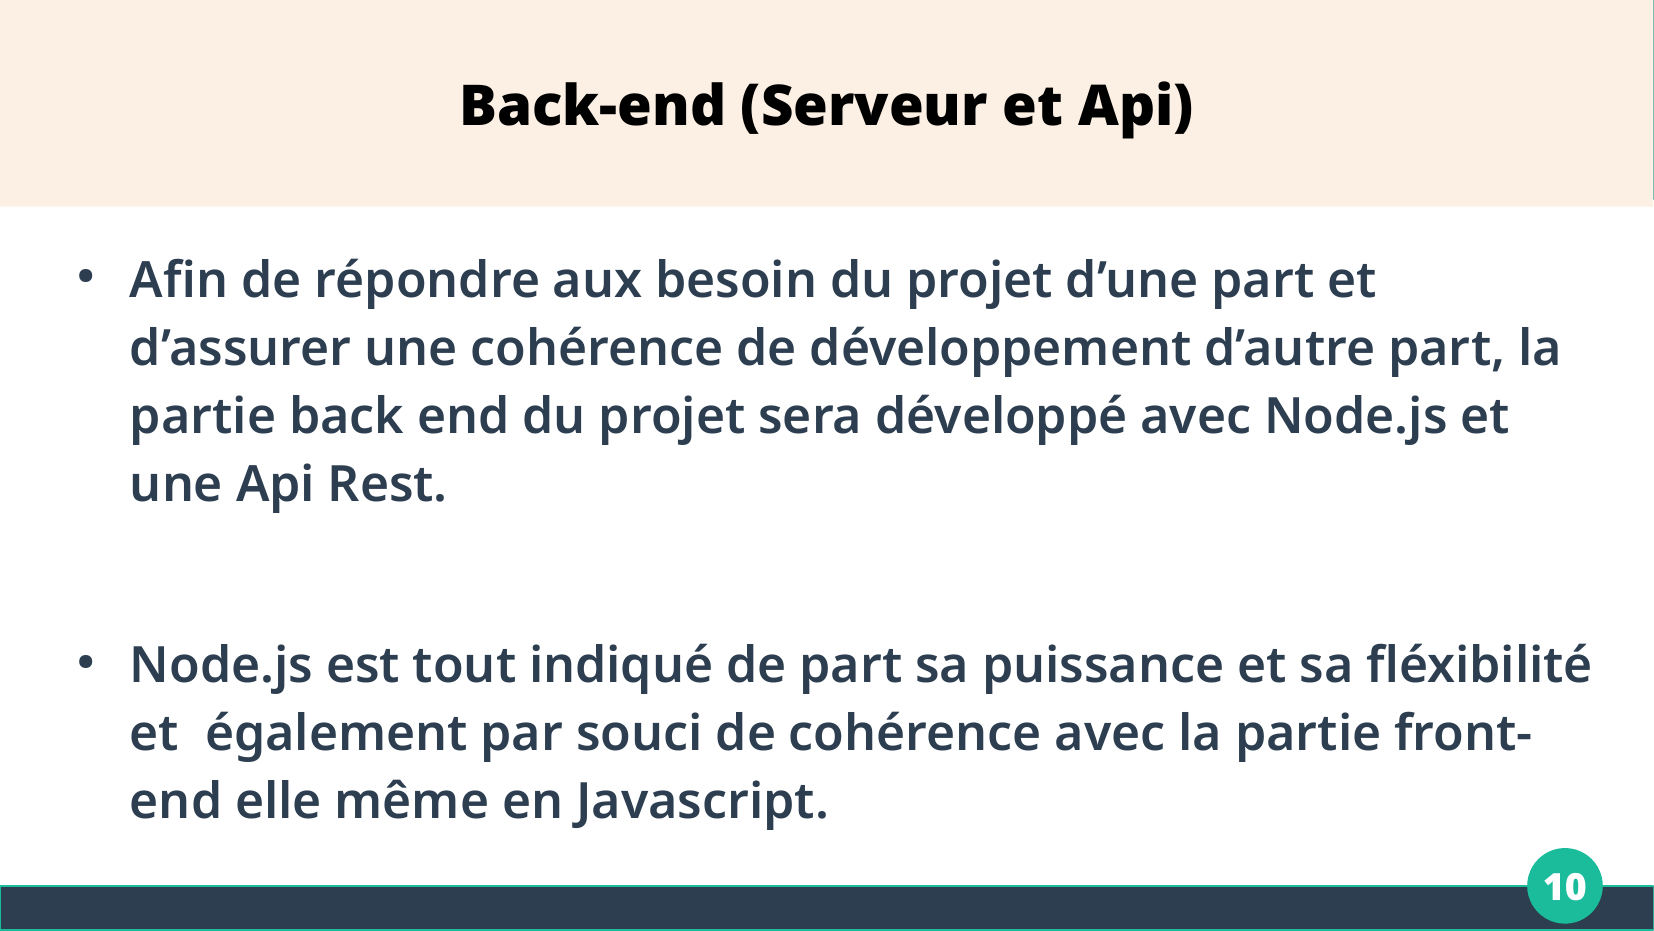

# Back-end (Serveur et Api)
Afin de répondre aux besoin du projet d’une part et d’assurer une cohérence de développement d’autre part, la partie back end du projet sera développé avec Node.js et une Api Rest.
Node.js est tout indiqué de part sa puissance et sa fléxibilité et également par souci de cohérence avec la partie front-end elle même en Javascript.
10